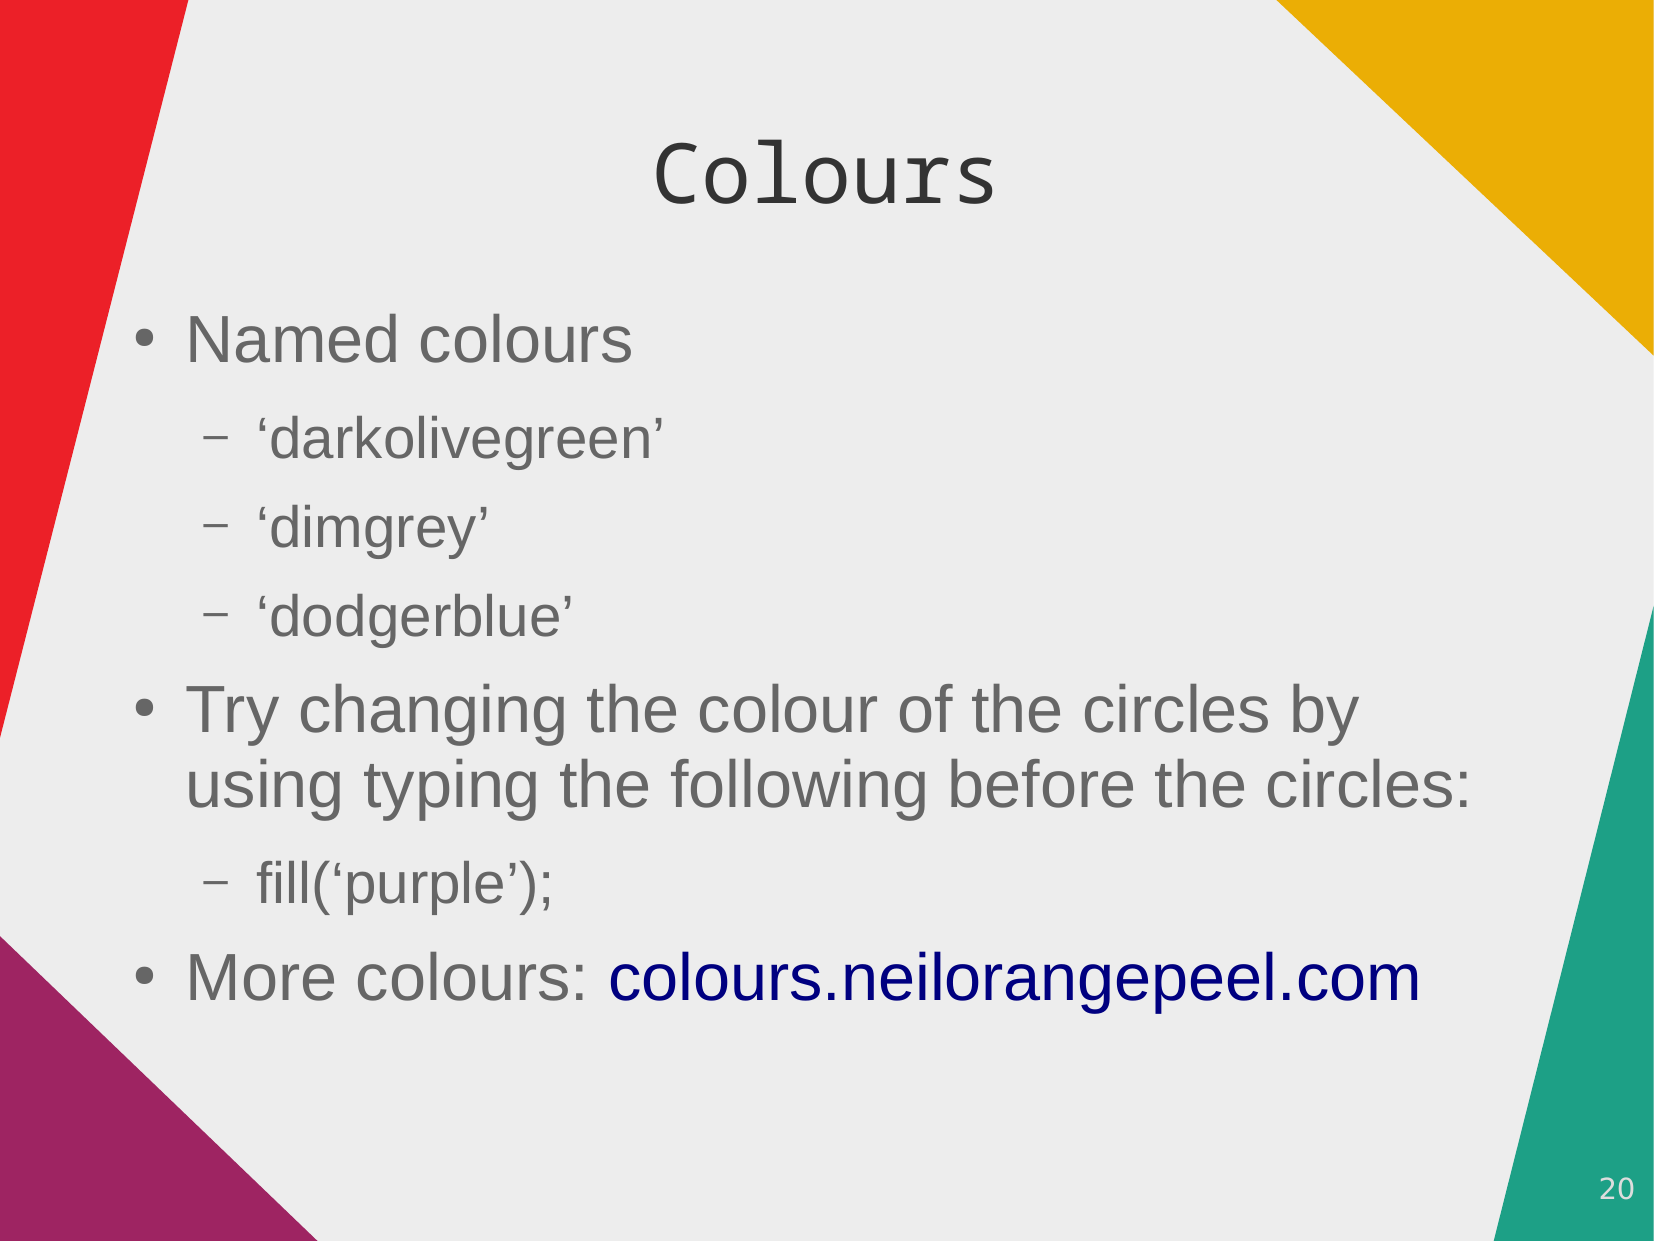

# Colours
Named colours
‘darkolivegreen’
‘dimgrey’
‘dodgerblue’
Try changing the colour of the circles by using typing the following before the circles:
fill(‘purple’);
More colours: colours.neilorangepeel.com
20